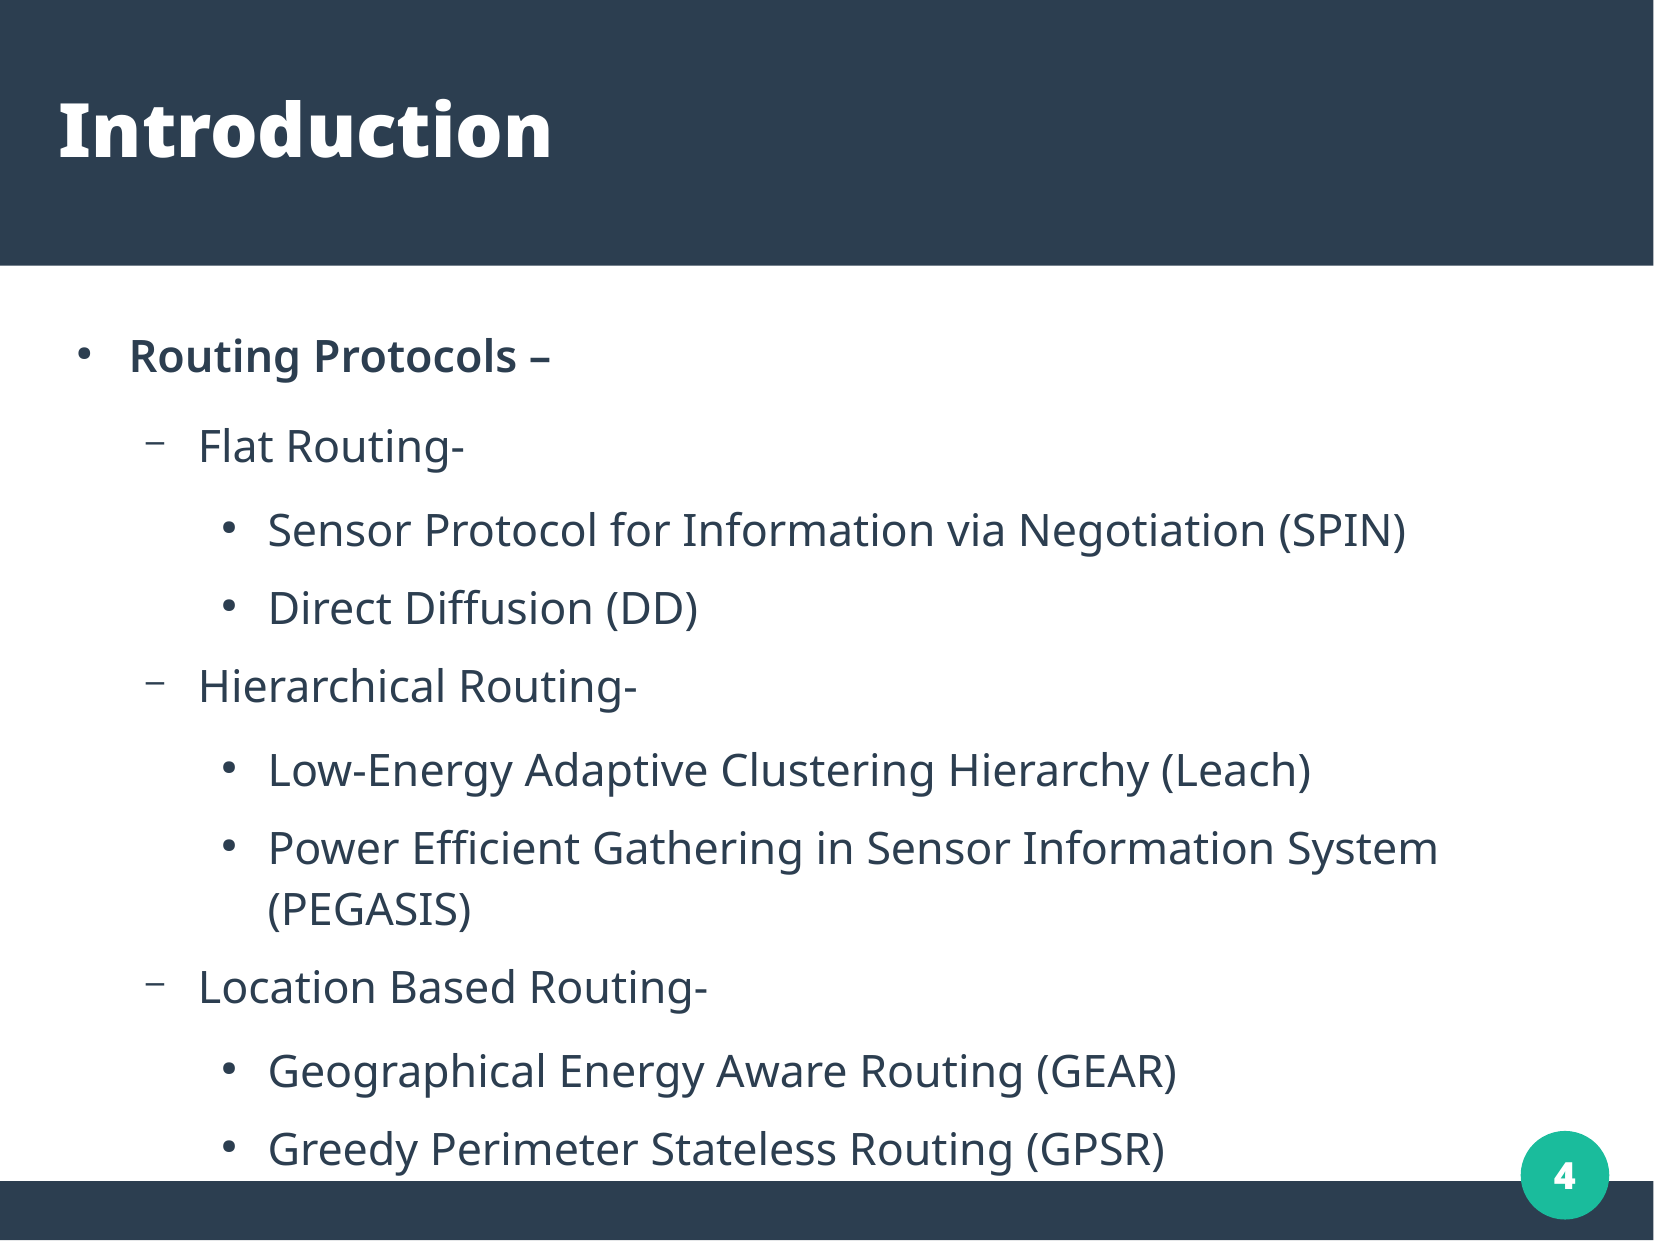

# Introduction
Routing Protocols –
Flat Routing-
Sensor Protocol for Information via Negotiation (SPIN)
Direct Diffusion (DD)
Hierarchical Routing-
Low-Energy Adaptive Clustering Hierarchy (Leach)
Power Efficient Gathering in Sensor Information System (PEGASIS)
Location Based Routing-
Geographical Energy Aware Routing (GEAR)
Greedy Perimeter Stateless Routing (GPSR)
4